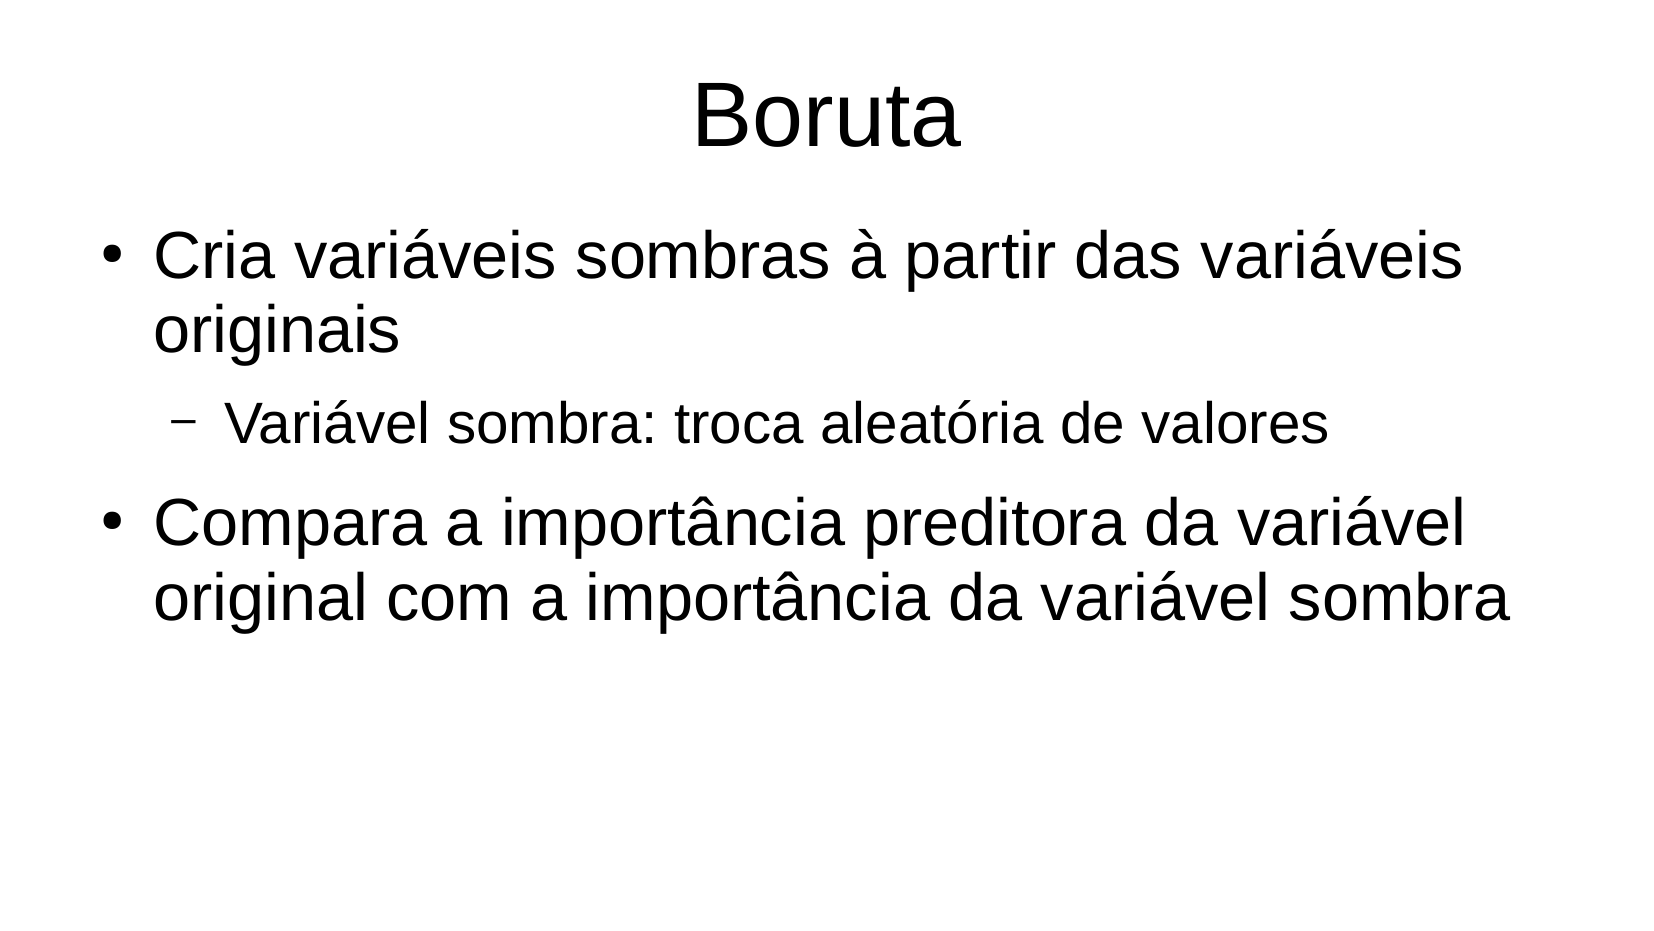

# Boruta
Cria variáveis sombras à partir das variáveis originais
Variável sombra: troca aleatória de valores
Compara a importância preditora da variável original com a importância da variável sombra